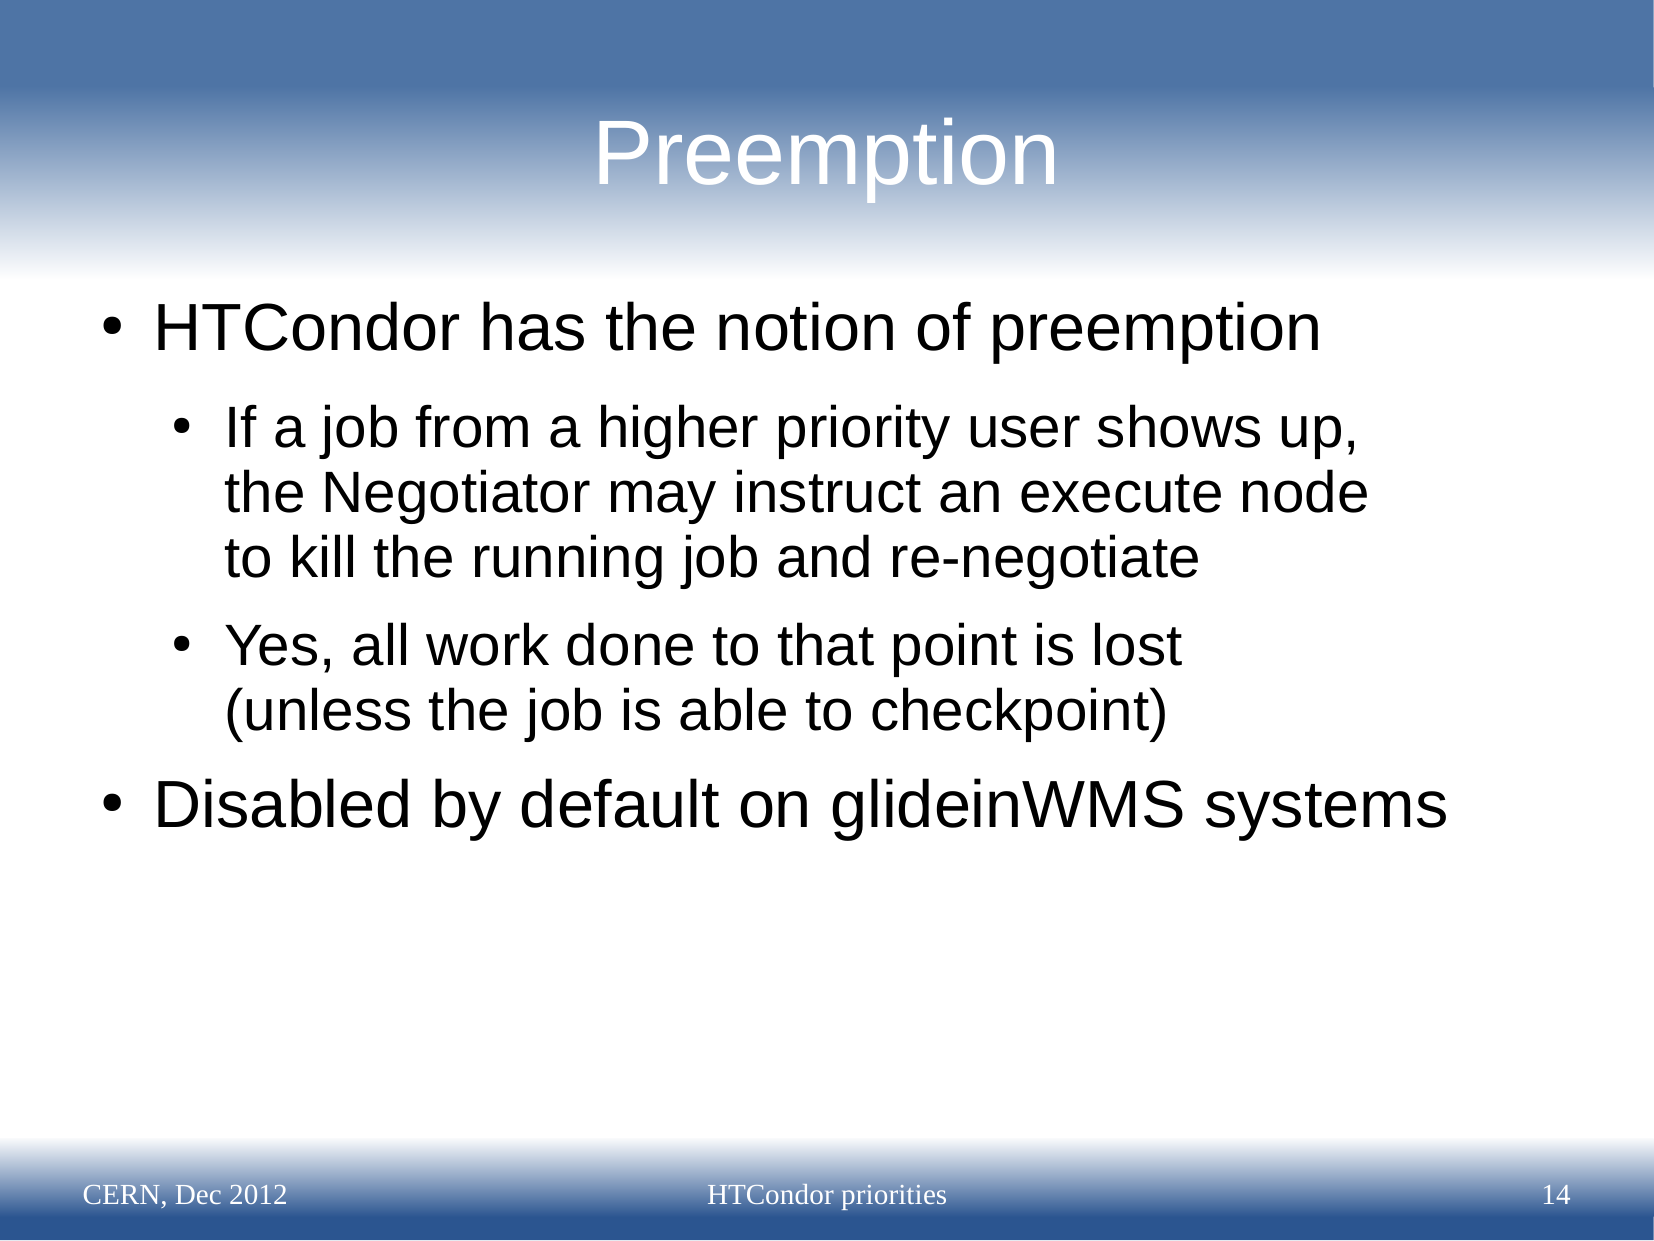

# Preemption
HTCondor has the notion of preemption
If a job from a higher priority user shows up,
the Negotiator may instruct an execute node
to kill the running job and re-negotiate
Yes, all work done to that point is lost
(unless the job is able to checkpoint)
Disabled by default on glideinWMS systems
CERN, Dec 2012
HTCondor priorities
14